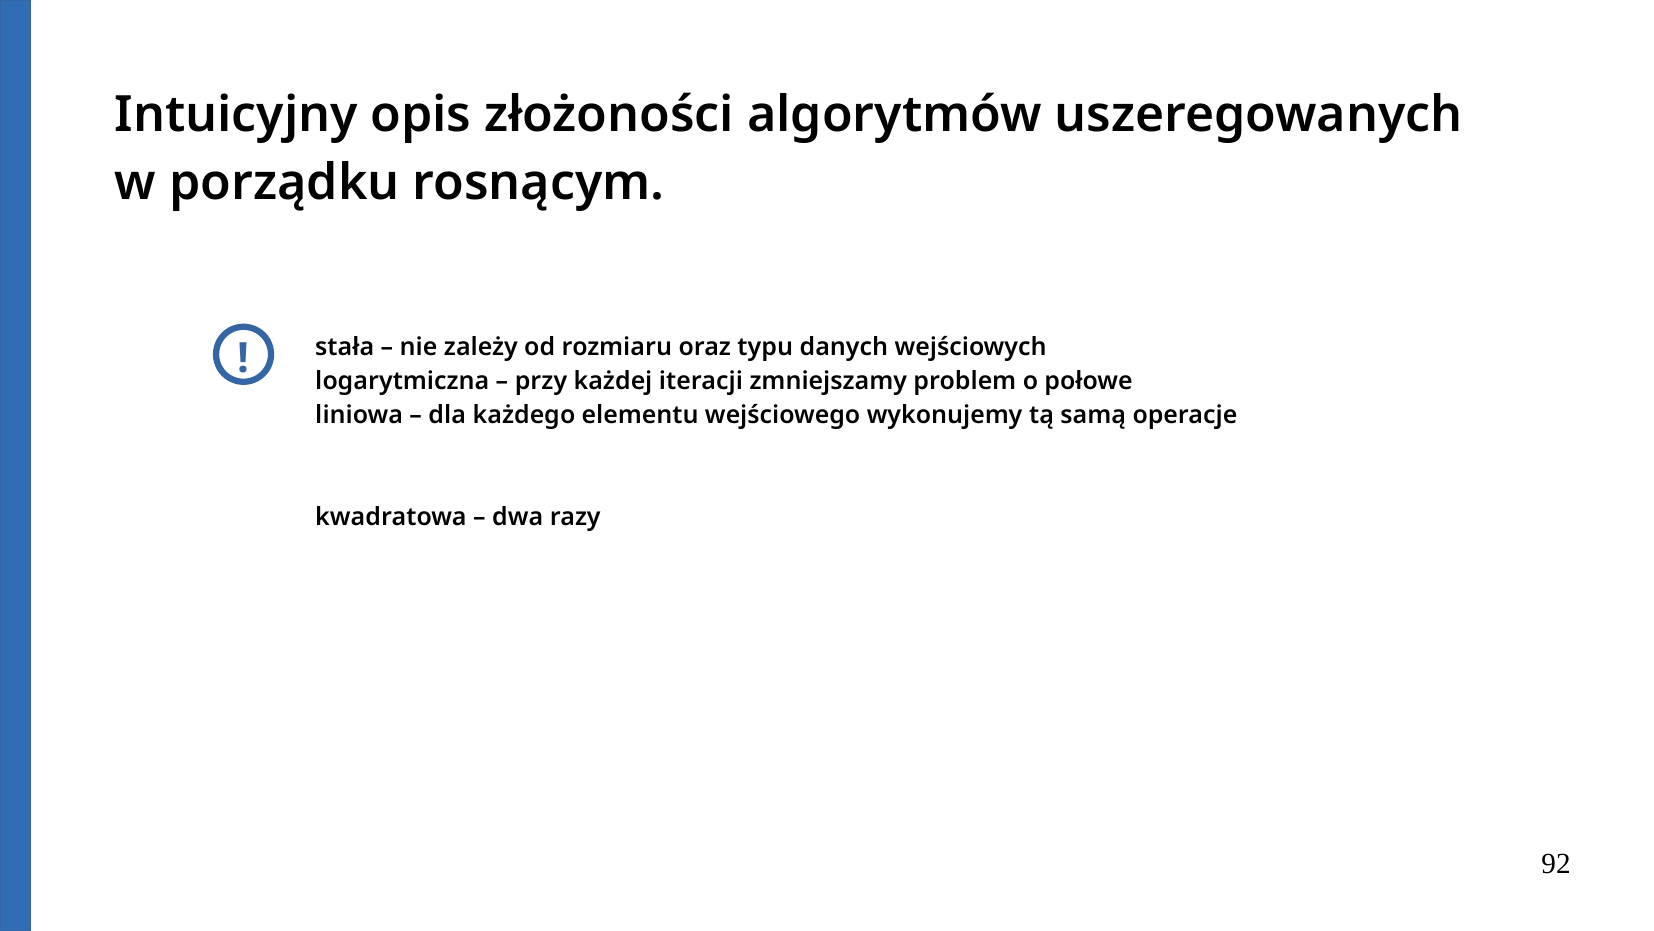

Intuicyjny opis złożoności algorytmów uszeregowanych w porządku rosnącym.
!
!
!
stała – nie zależy od rozmiaru oraz typu danych wejściowych
logarytmiczna – przy każdej iteracji zmniejszamy problem o połowe
liniowa – dla każdego elementu wejściowego wykonujemy tą samą operacje
kwadratowa – dwa razy
92